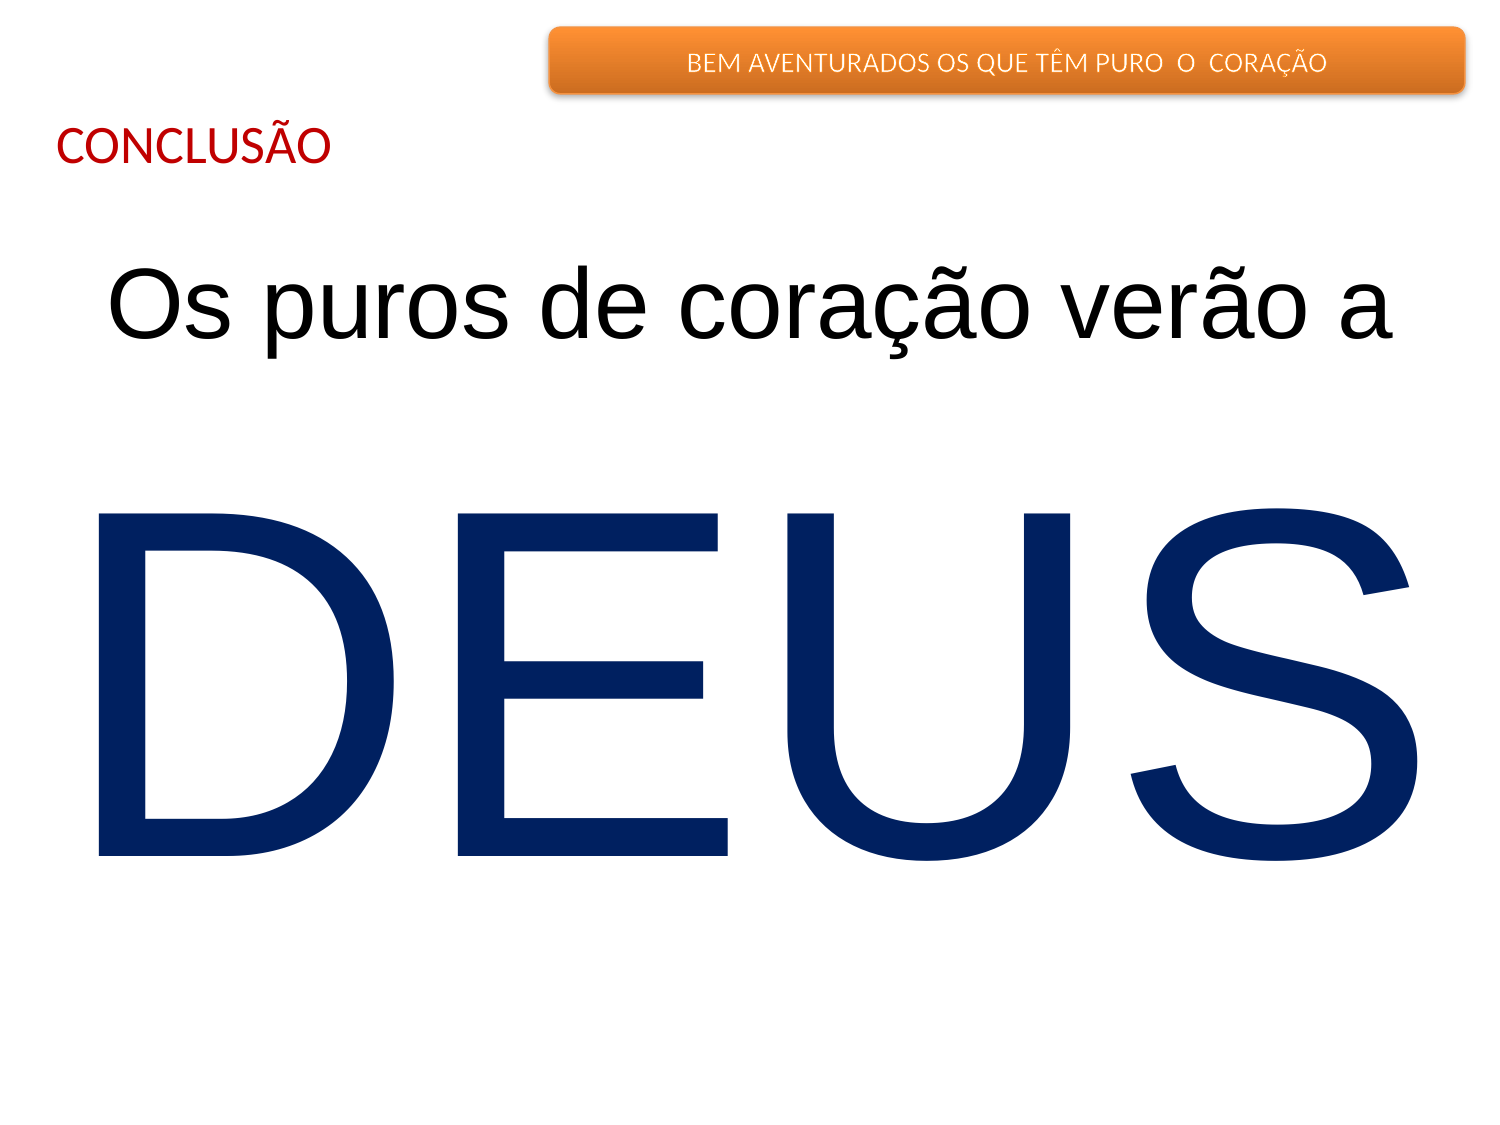

BEM AVENTURADOS OS QUE TÊM PURO O CORAÇÃO
CONCLUSÃO
Os puros de coração verão a DEUS